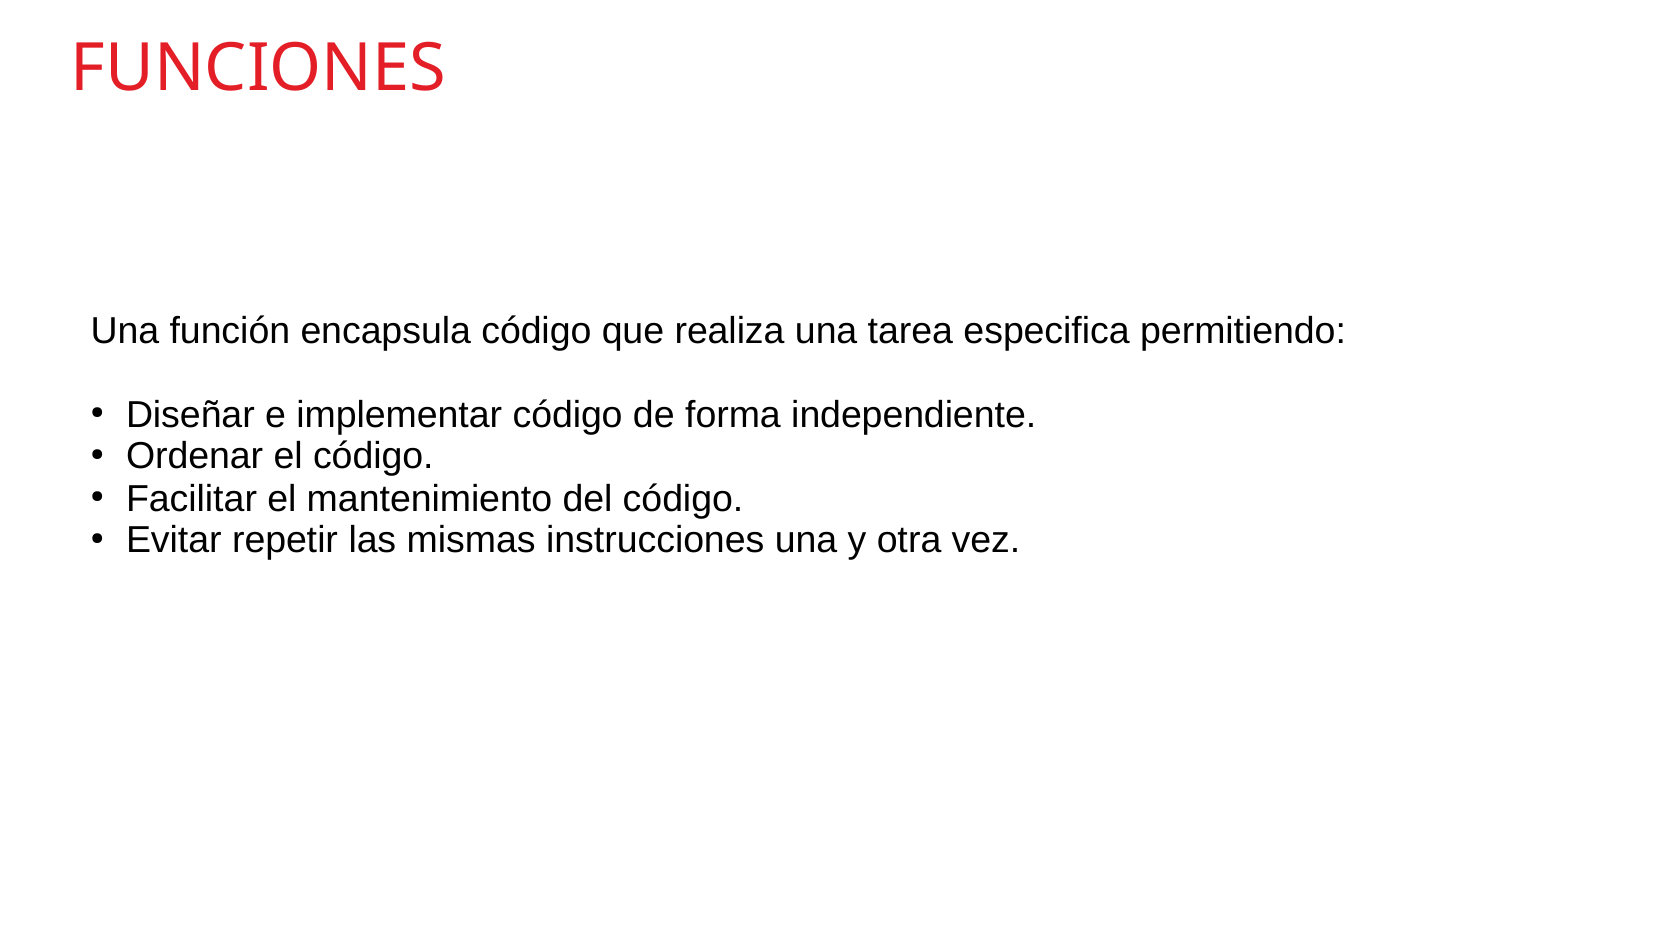

# FUNCIONES
Una función encapsula código que realiza una tarea especifica permitiendo:
Diseñar e implementar código de forma independiente.
Ordenar el código.
Facilitar el mantenimiento del código.
Evitar repetir las mismas instrucciones una y otra vez.